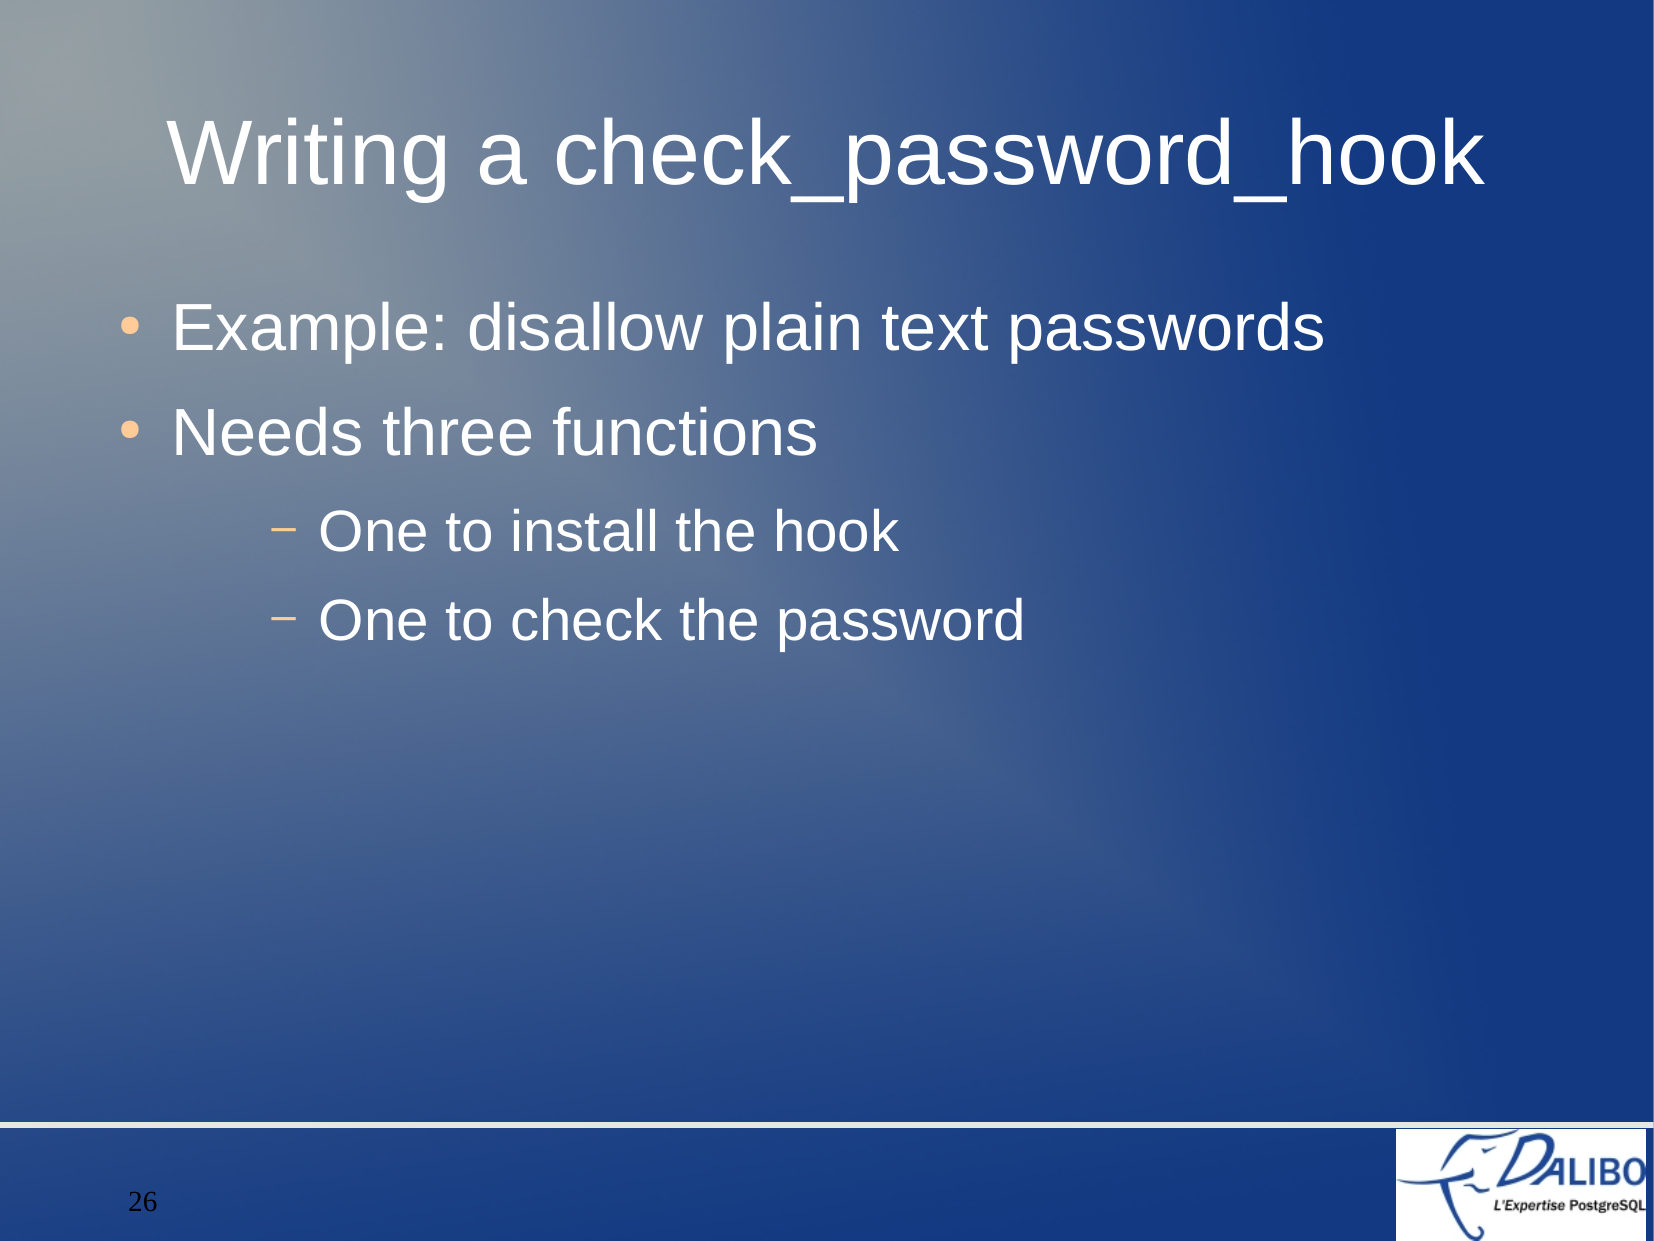

# Writing a check_password_hook
Example: disallow plain text passwords
Needs three functions
One to install the hook
One to check the password